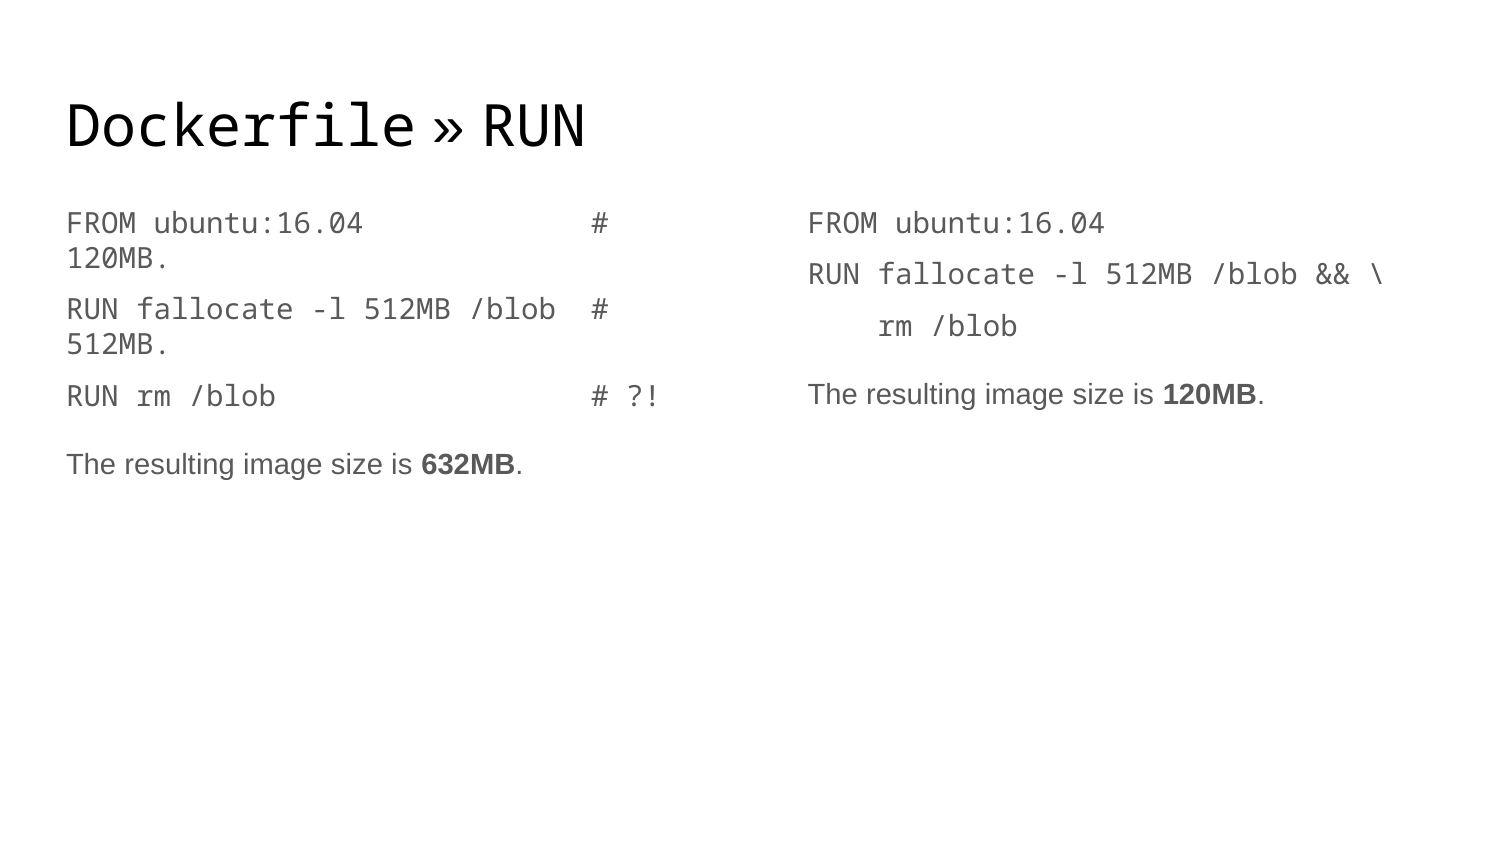

# Dockerfile » RUN
FROM ubuntu:16.04 # 120MB.
RUN fallocate -l 512MB /blob # 512MB.
RUN rm /blob # ?!
The resulting image size is 632MB.
FROM ubuntu:16.04
RUN fallocate -l 512MB /blob && \
 rm /blob
The resulting image size is 120MB.